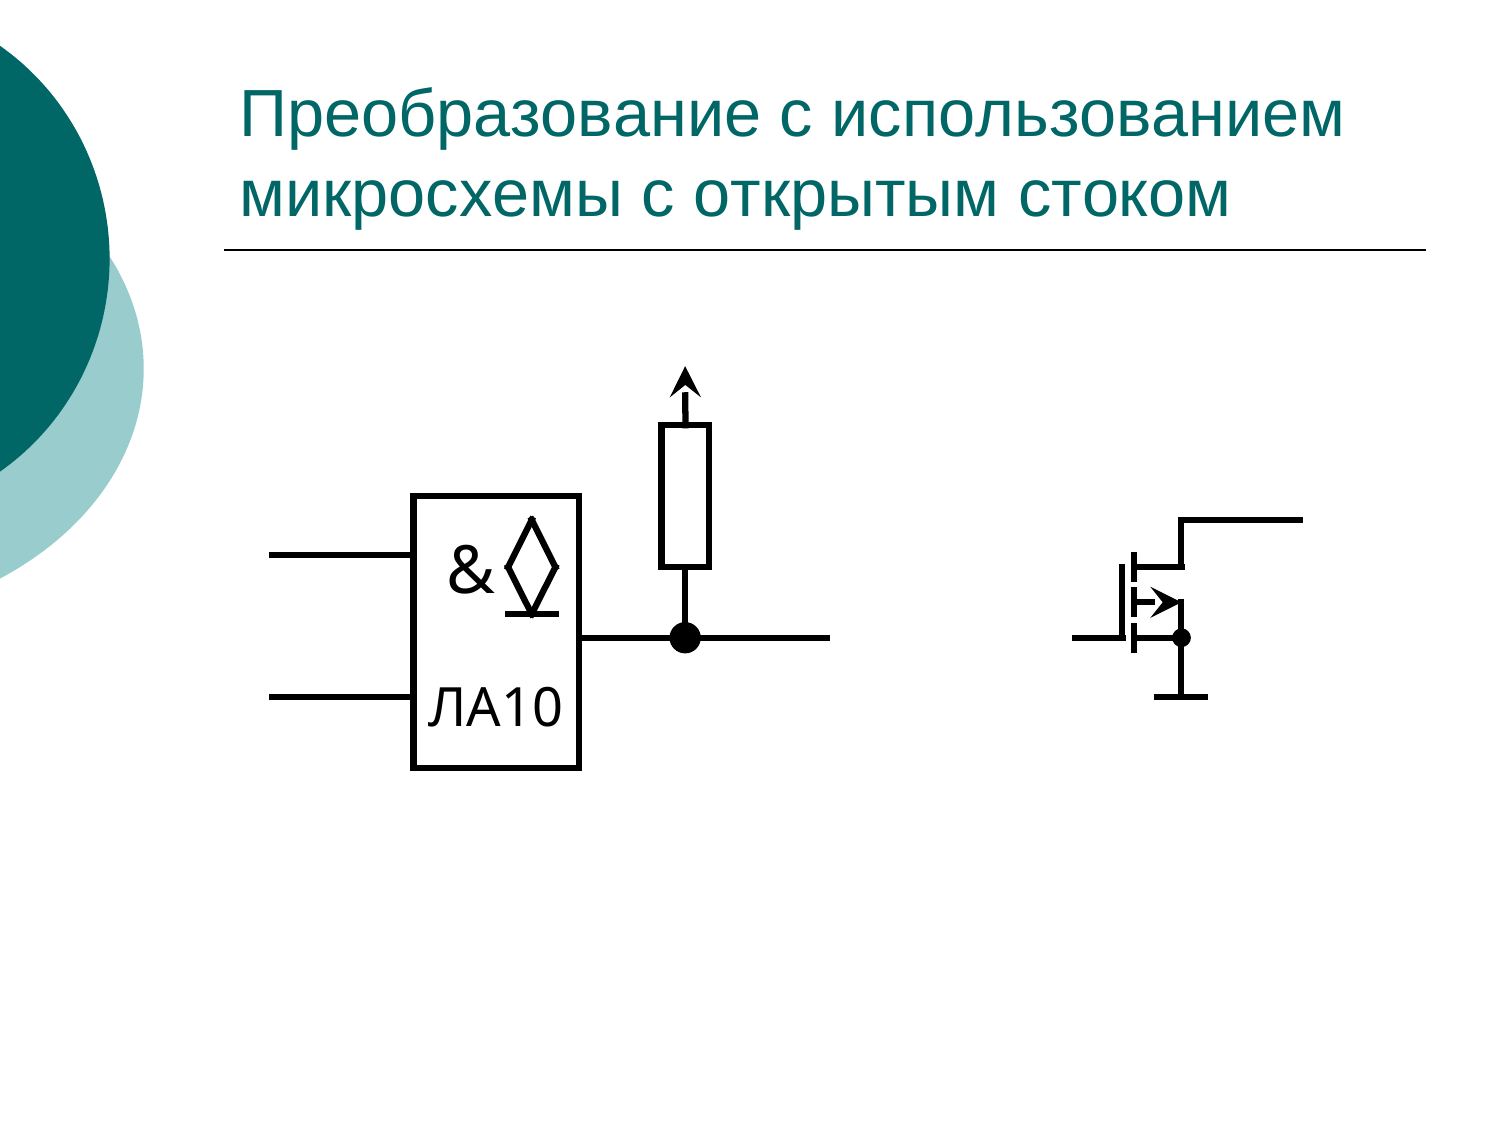

# Преобразование с использованием микросхемы с открытым стоком
&
ЛА10